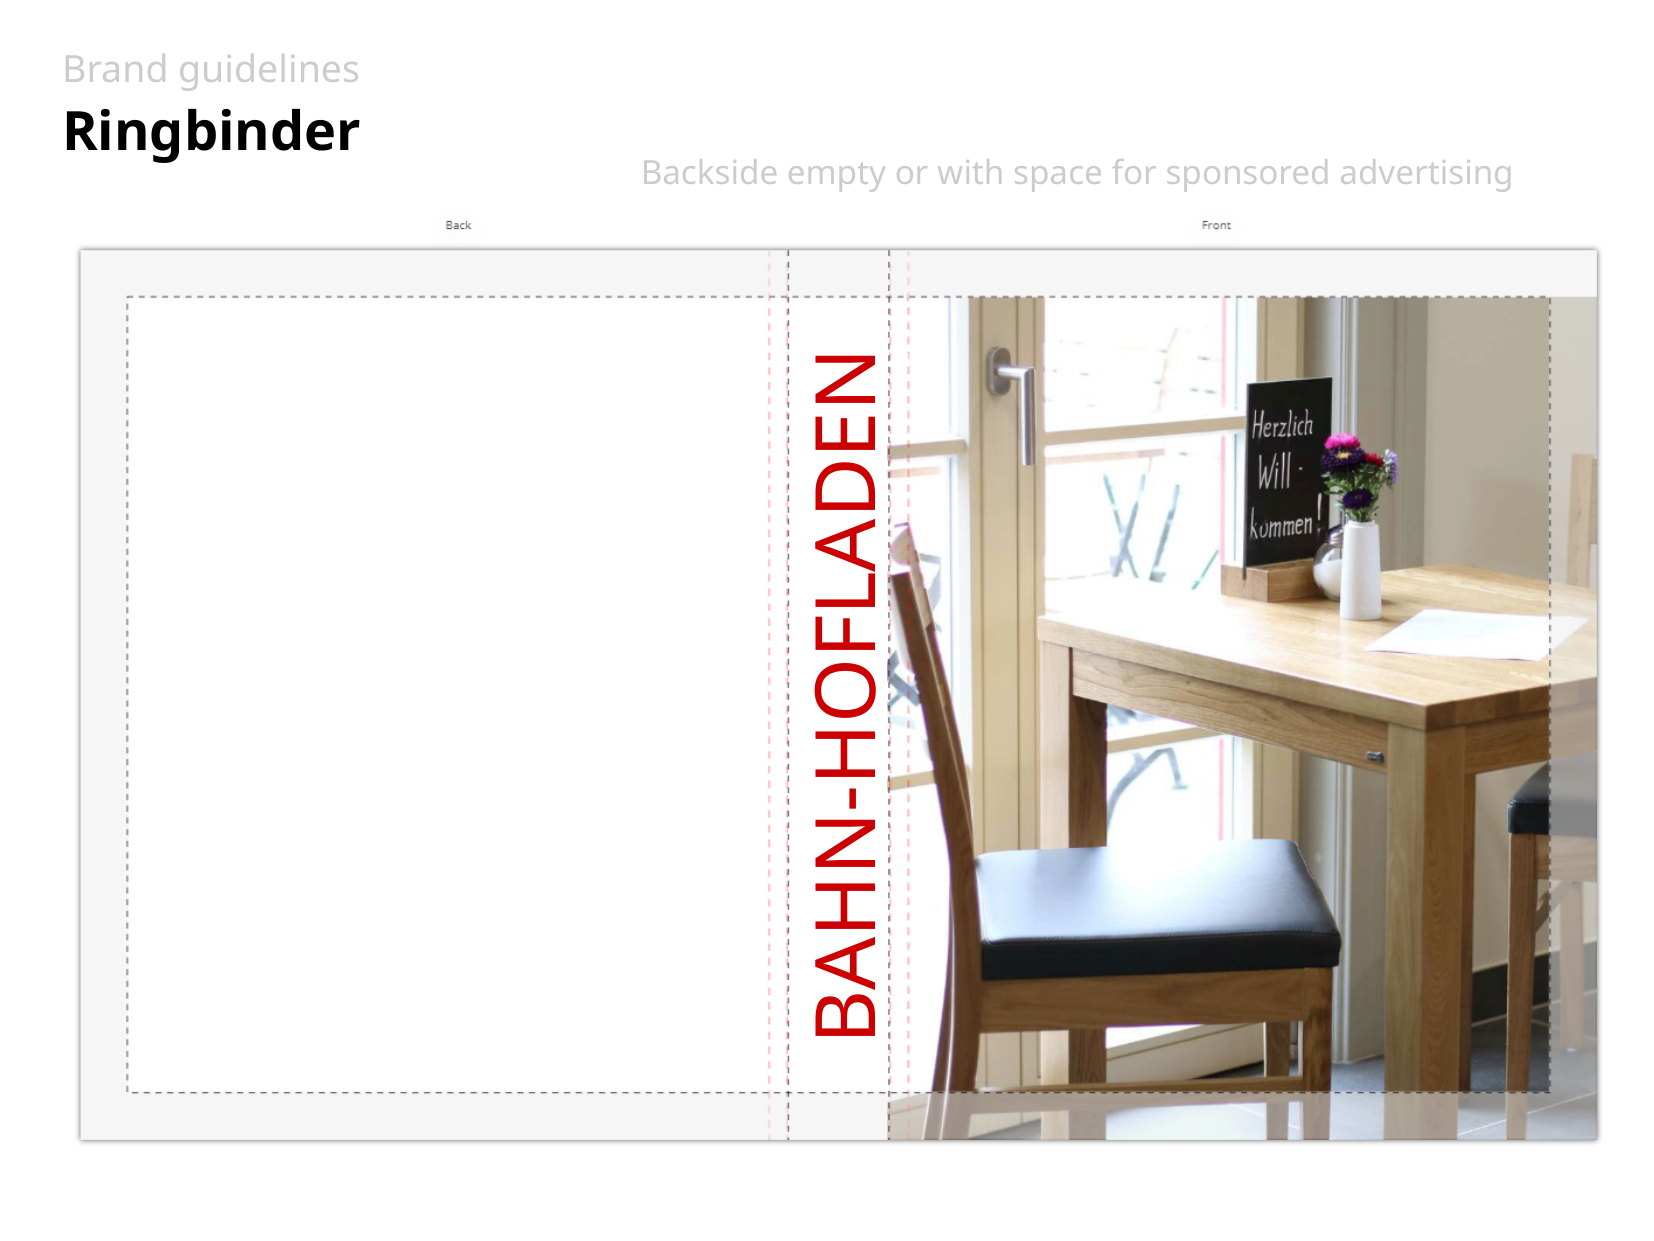

Brand guidelines
Ringbinder
Backside empty or with space for sponsored advertising
BAHN-HOFLADEN